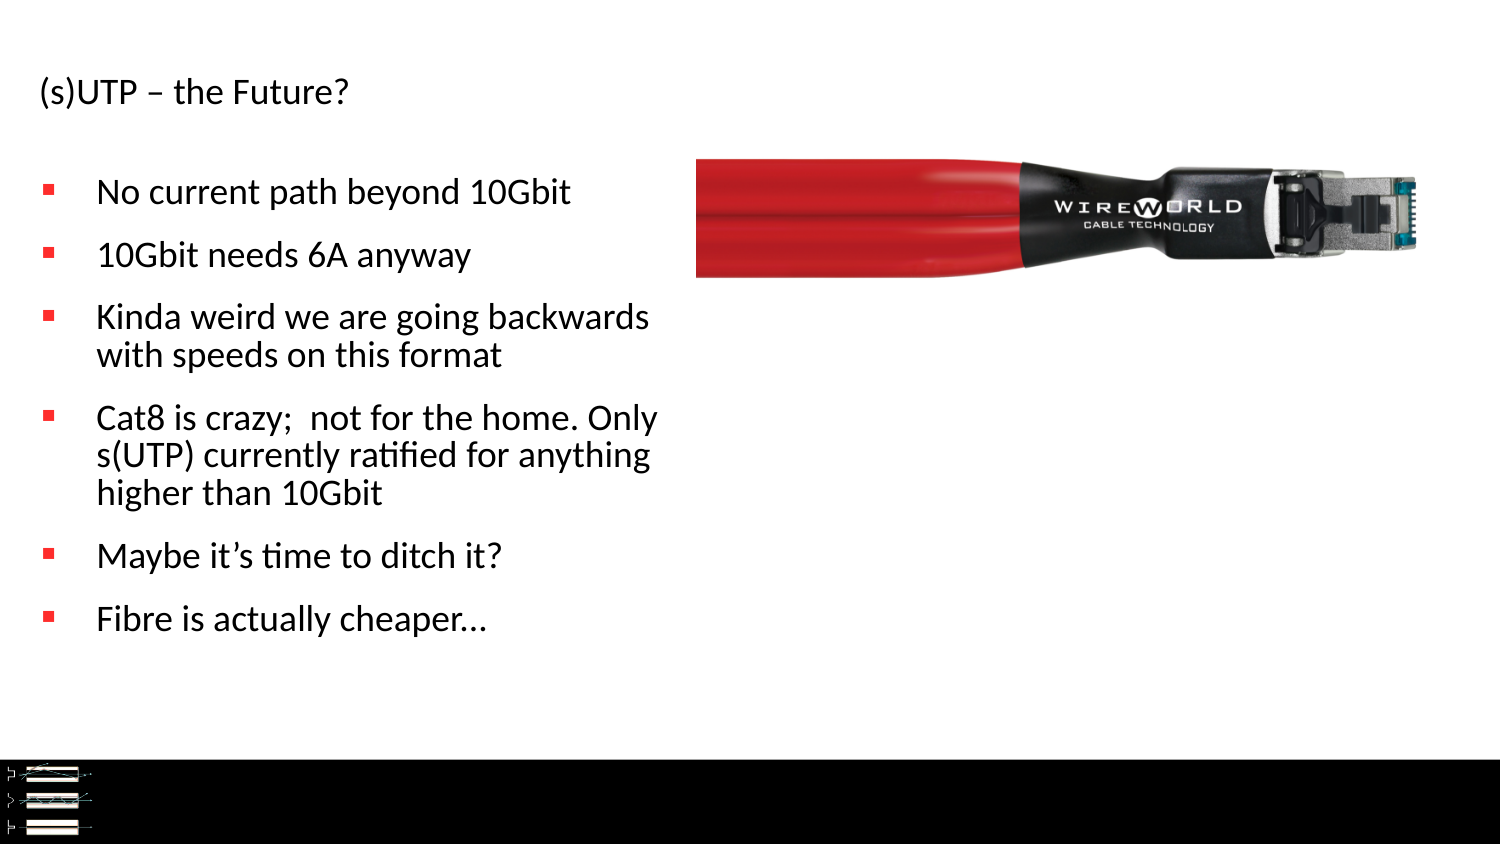

# (s)UTP – the Future?
No current path beyond 10Gbit
10Gbit needs 6A anyway
Kinda weird we are going backwards with speeds on this format
Cat8 is crazy; not for the home. Only s(UTP) currently ratified for anything higher than 10Gbit
Maybe it’s time to ditch it?
Fibre is actually cheaper...